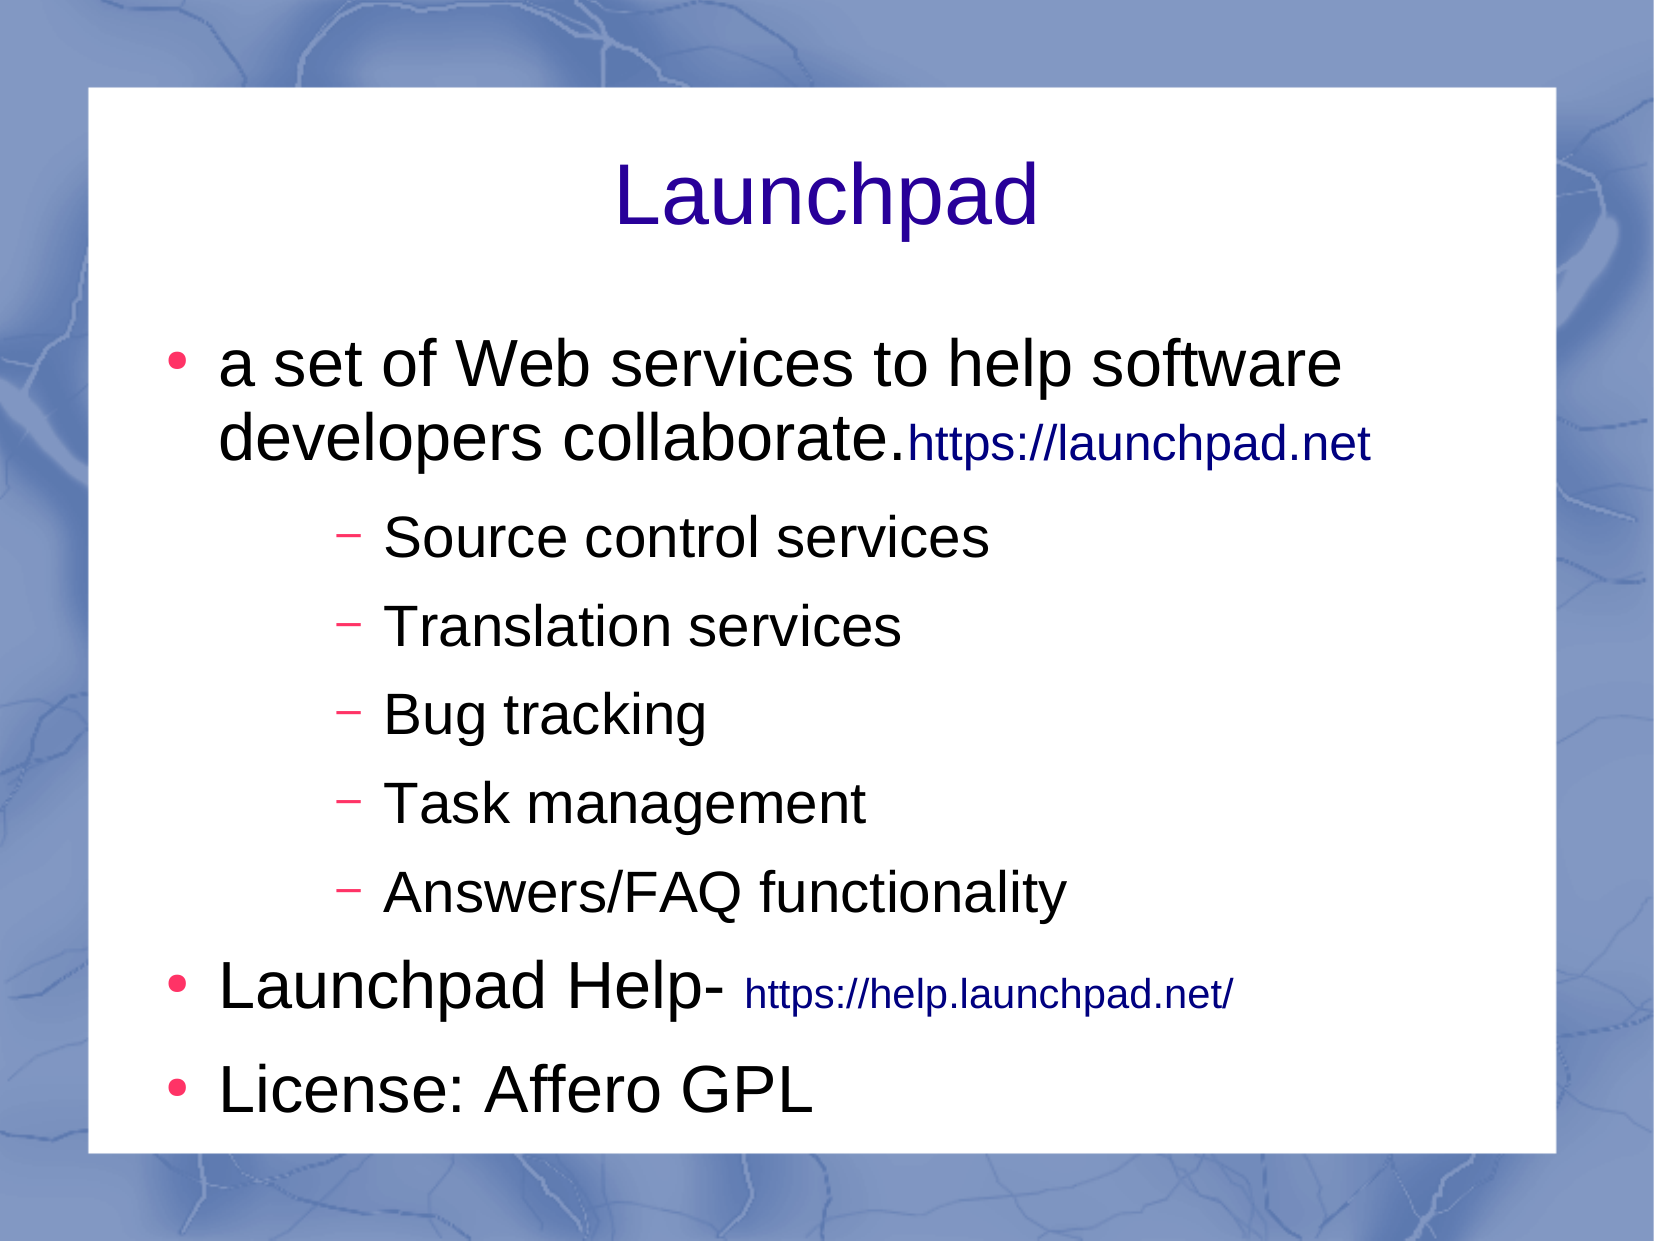

# Launchpad
a set of Web services to help software developers collaborate.https://launchpad.net
Source control services
Translation services
Bug tracking
Task management
Answers/FAQ functionality
Launchpad Help- https://help.launchpad.net/
License: Affero GPL